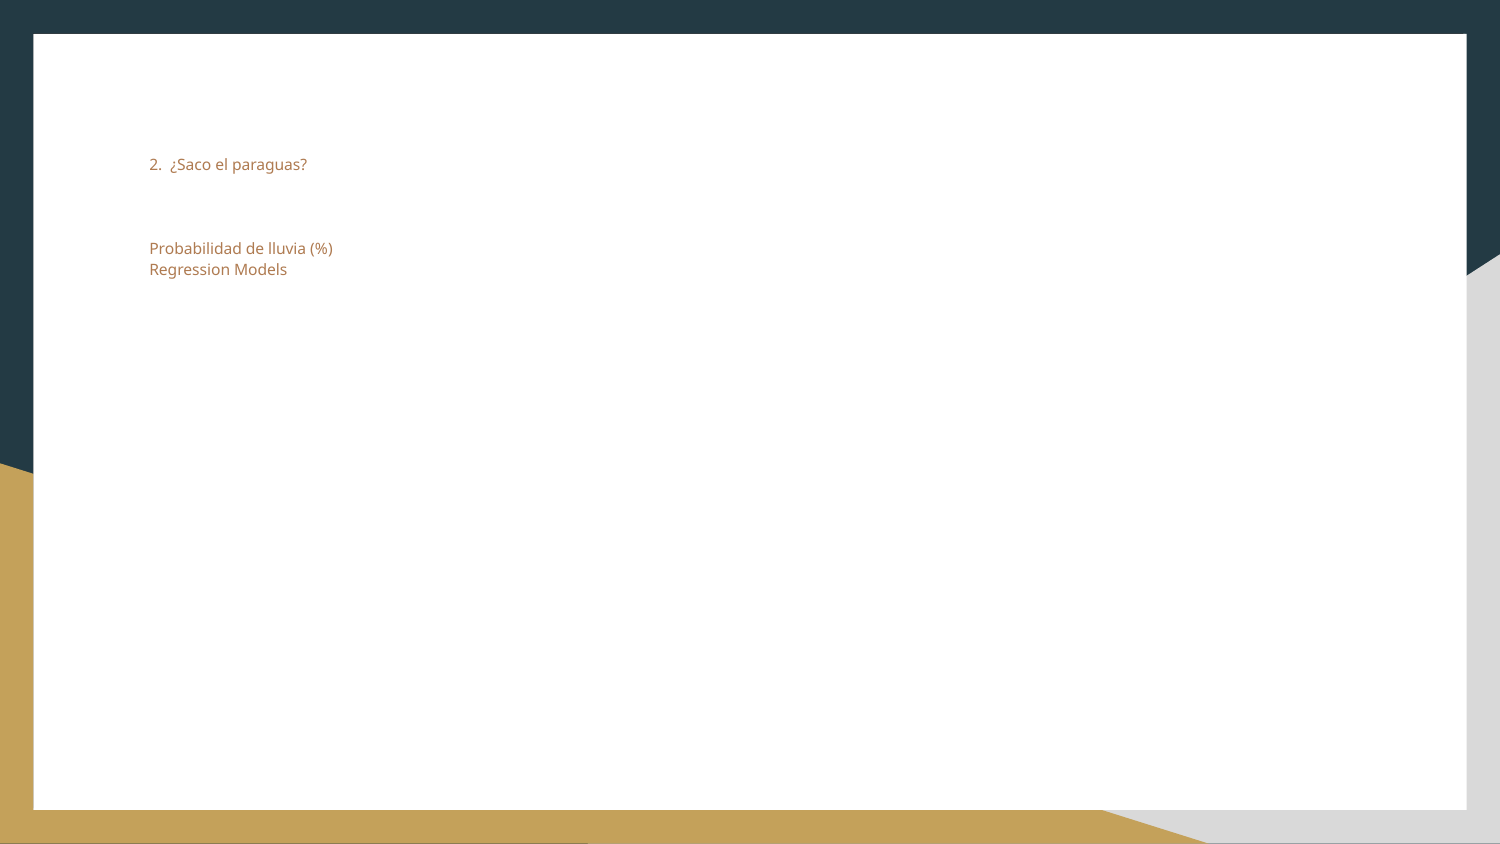

# 2. ¿Saco el paraguas? Probabilidad de lluvia (%) Regression Models